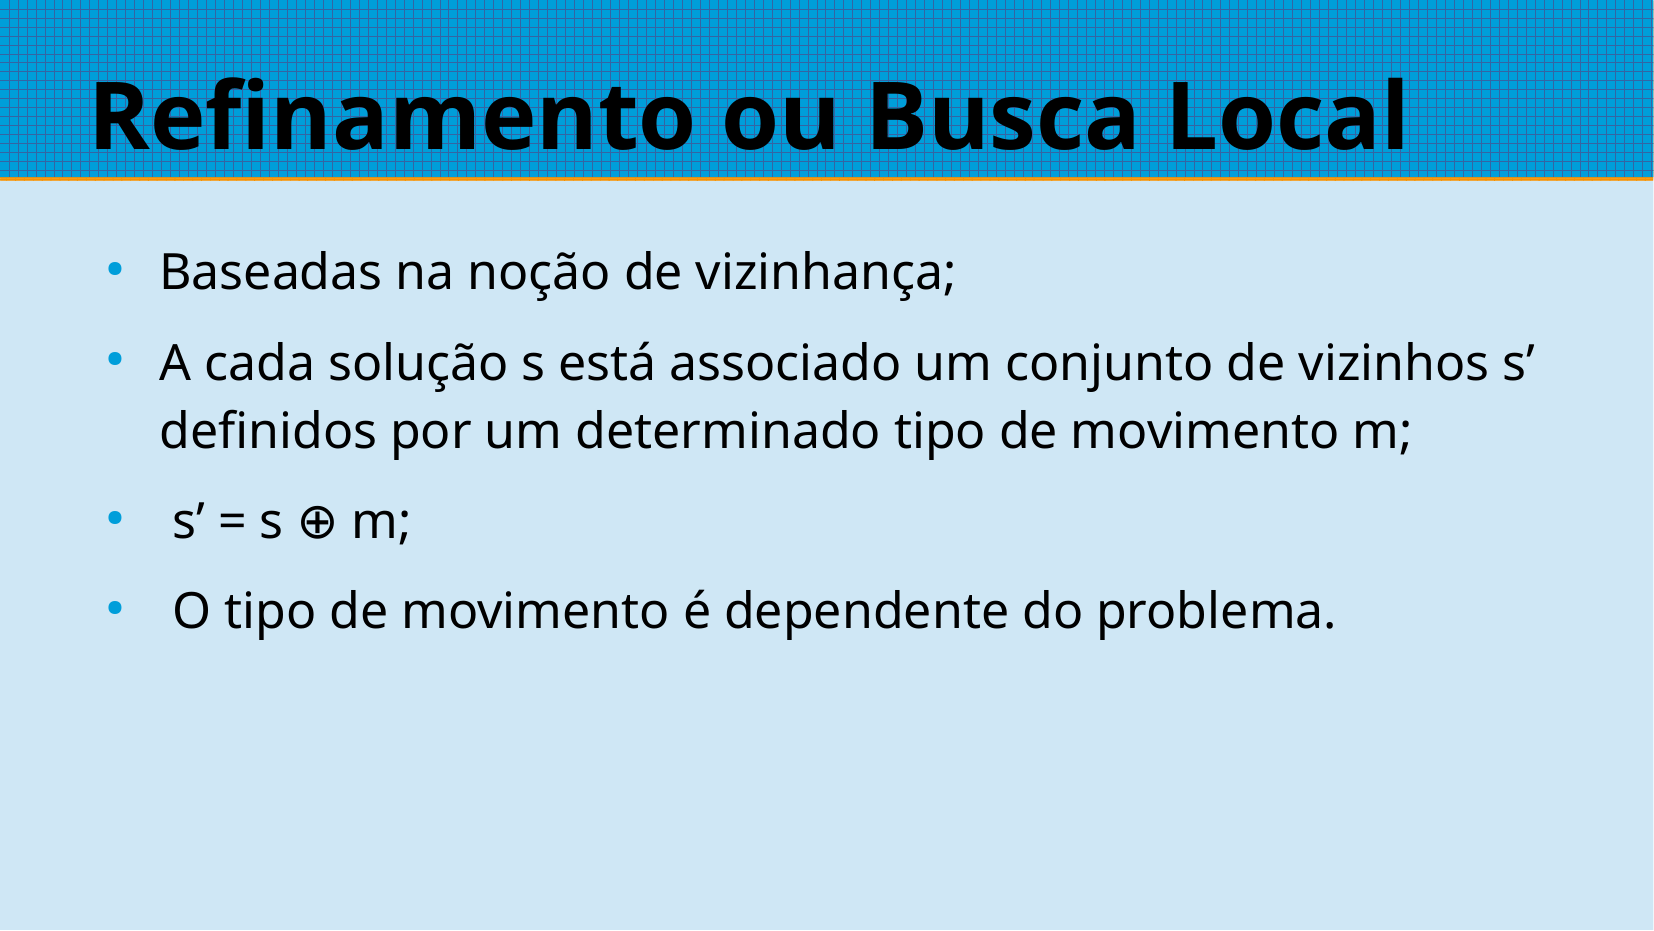

# Refinamento ou Busca Local
Baseadas na noção de vizinhança;
A cada solução s está associado um conjunto de vizinhos s’ definidos por um determinado tipo de movimento m;
 s’ = s ⊕ m;
 O tipo de movimento é dependente do problema.